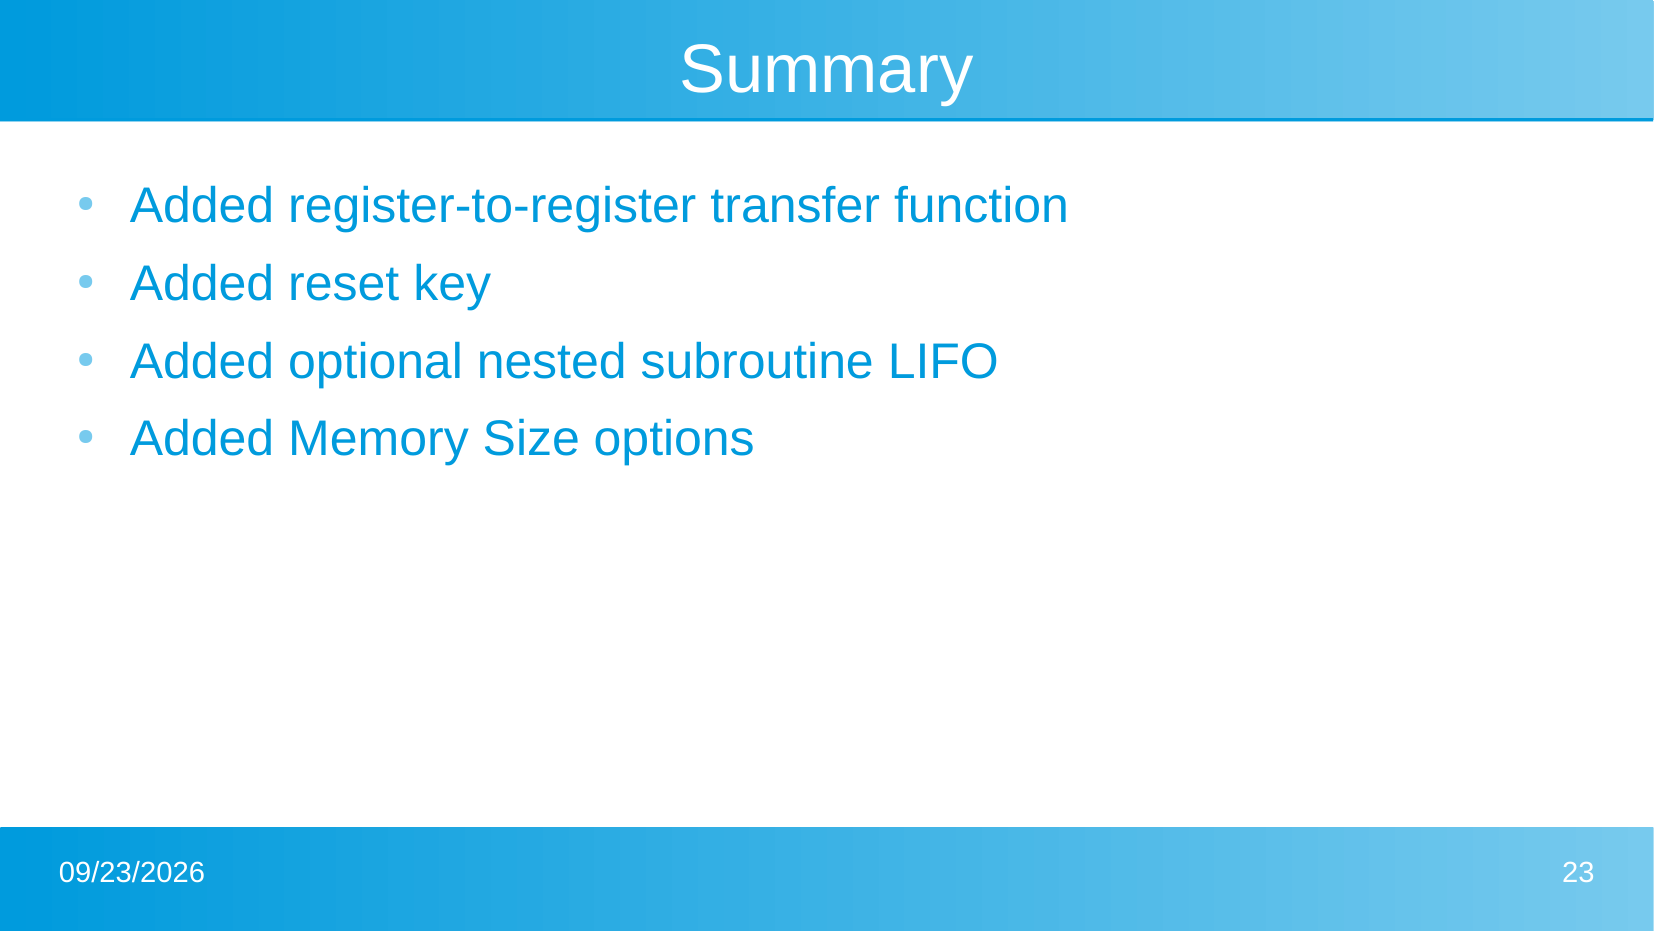

# Summary
Added register-to-register transfer function
Added reset key
Added optional nested subroutine LIFO
Added Memory Size options
23